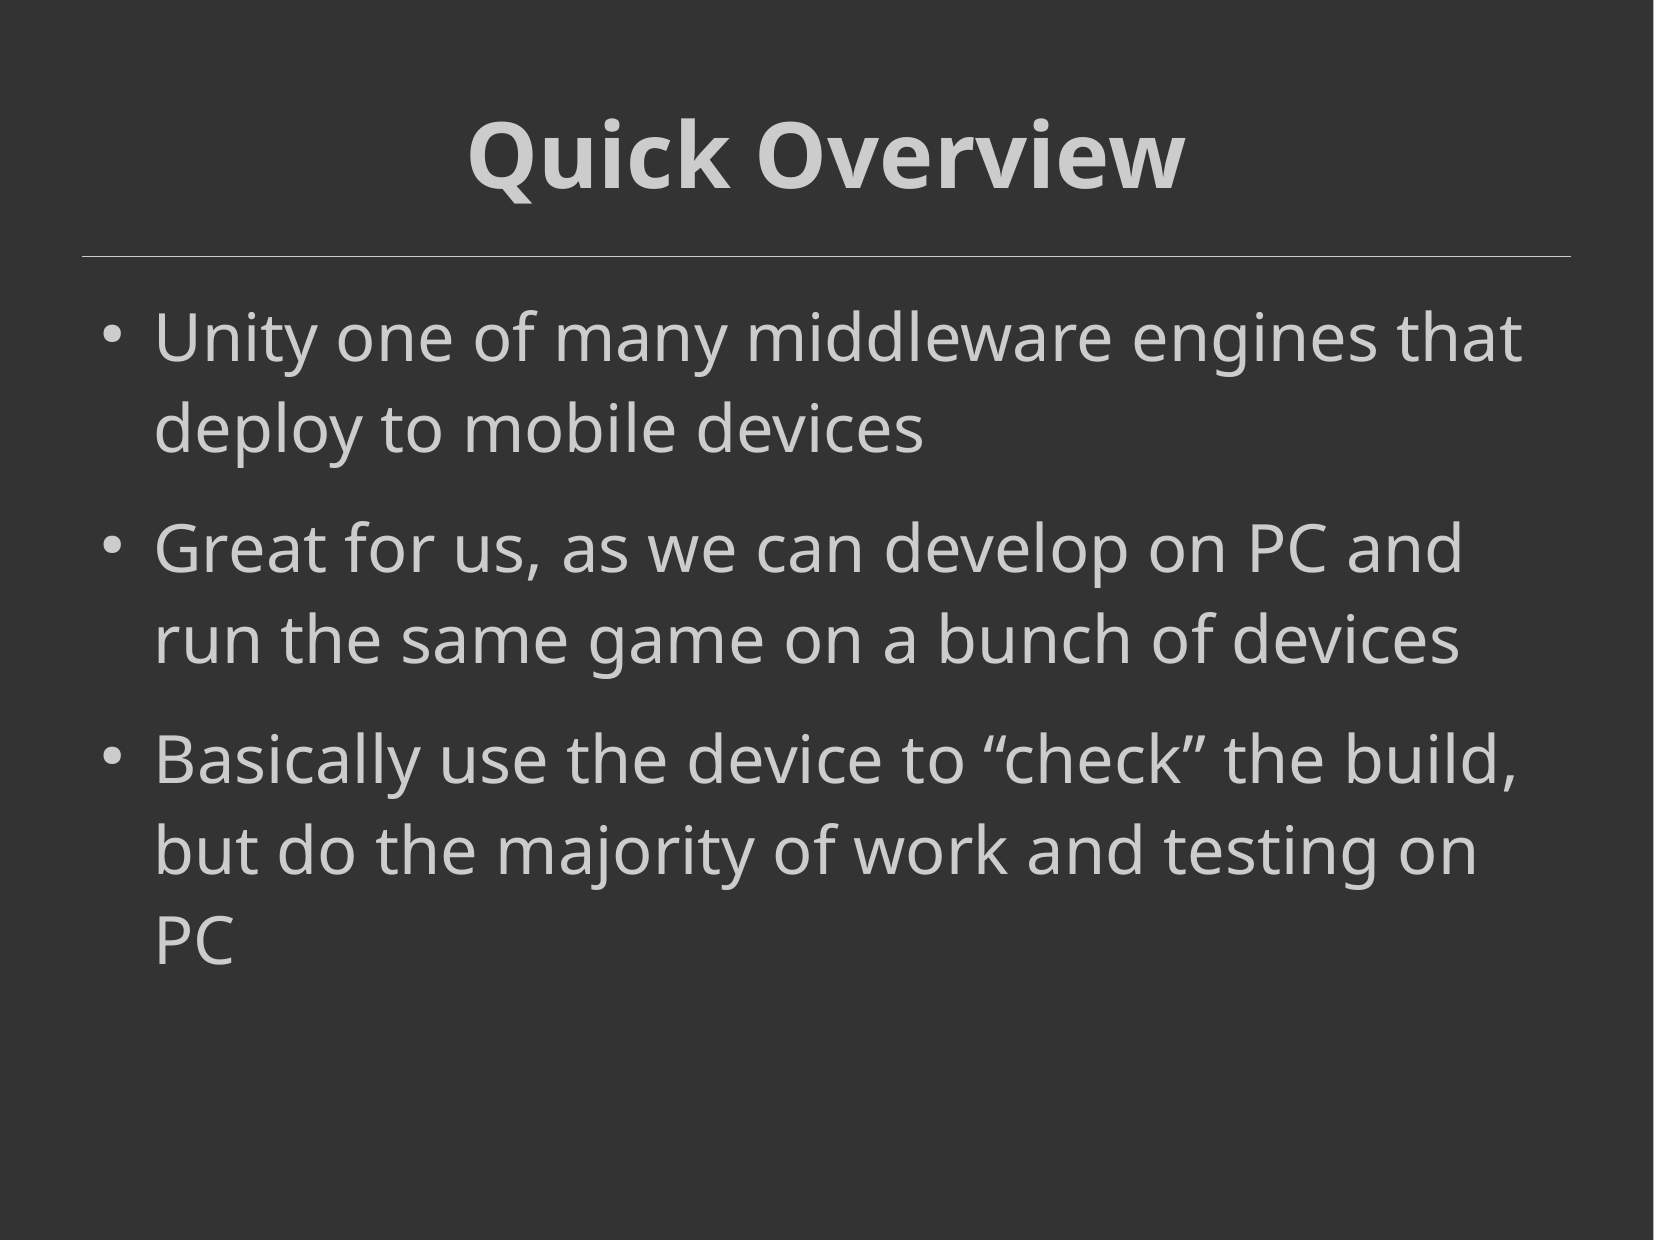

# Quick Overview
Unity one of many middleware engines that deploy to mobile devices
Great for us, as we can develop on PC and run the same game on a bunch of devices
Basically use the device to “check” the build, but do the majority of work and testing on PC